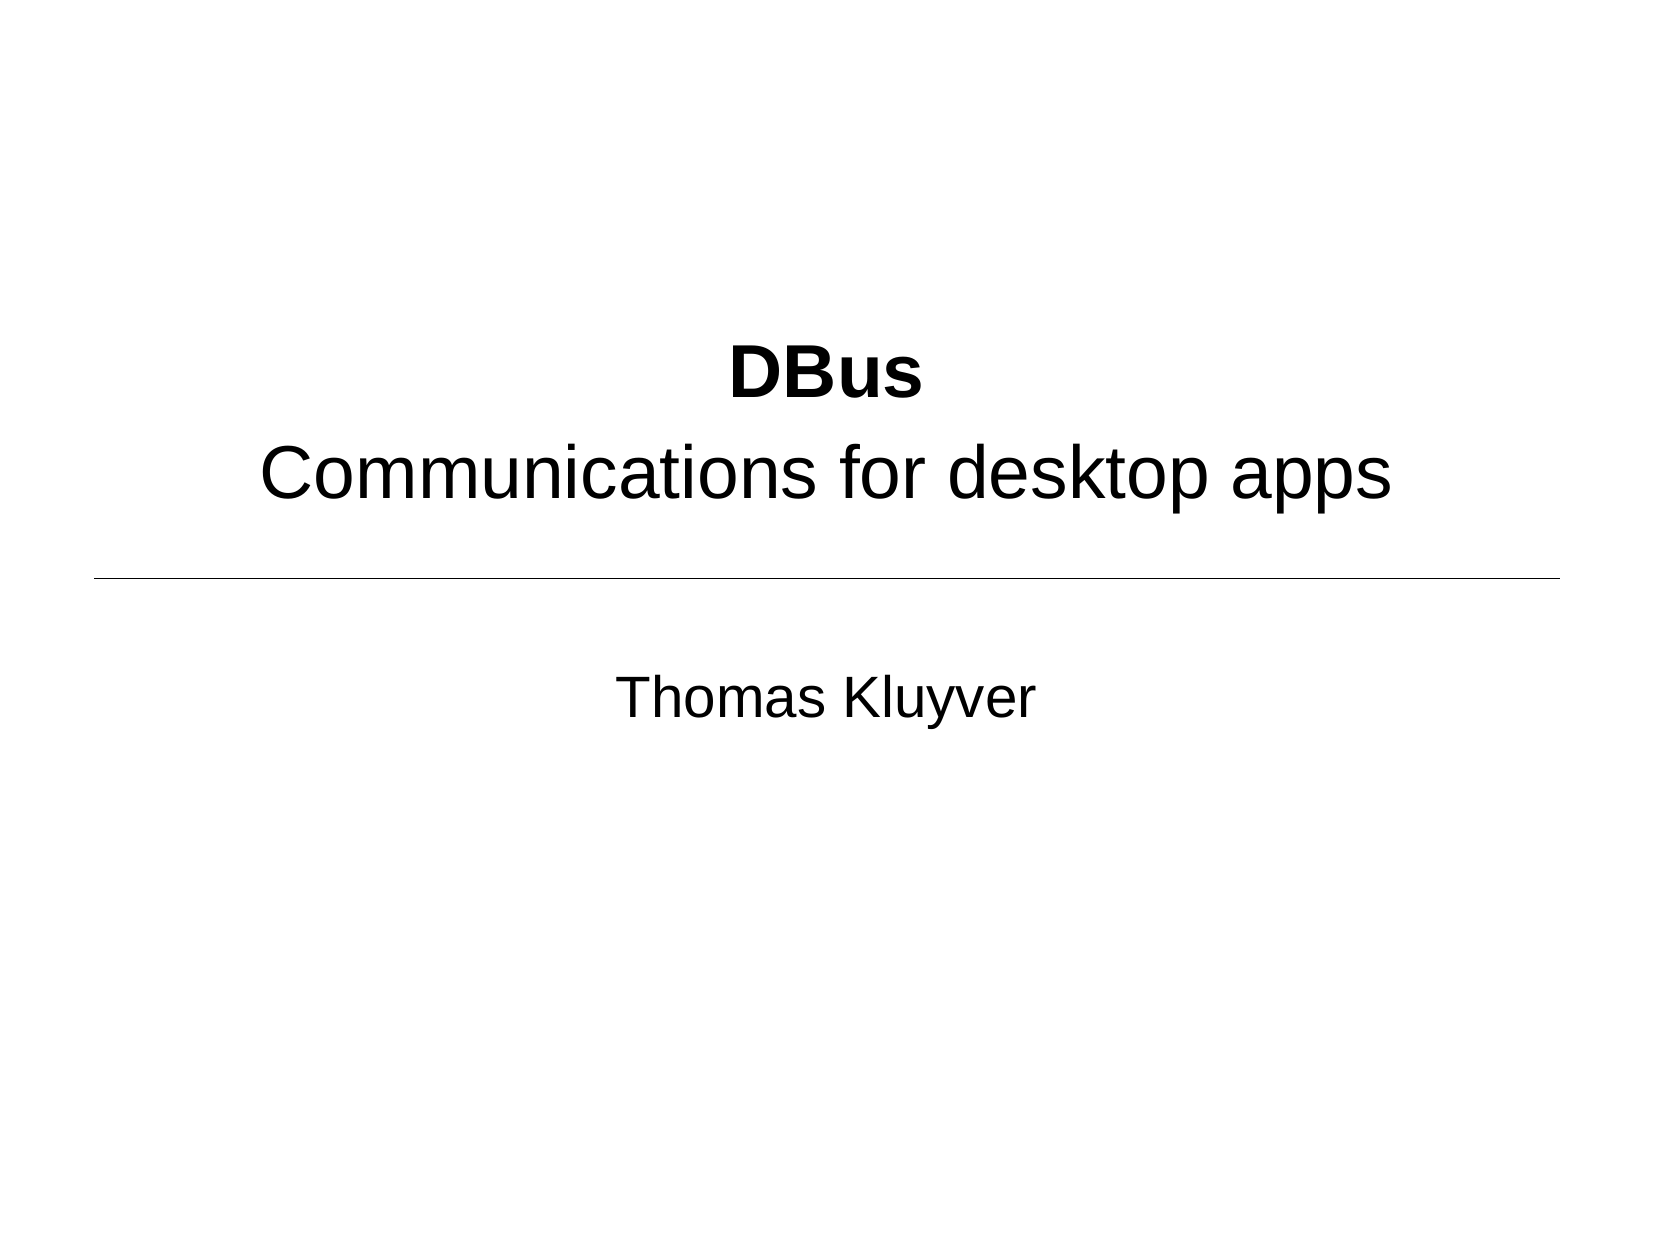

# DBus
Communications for desktop apps
Thomas Kluyver